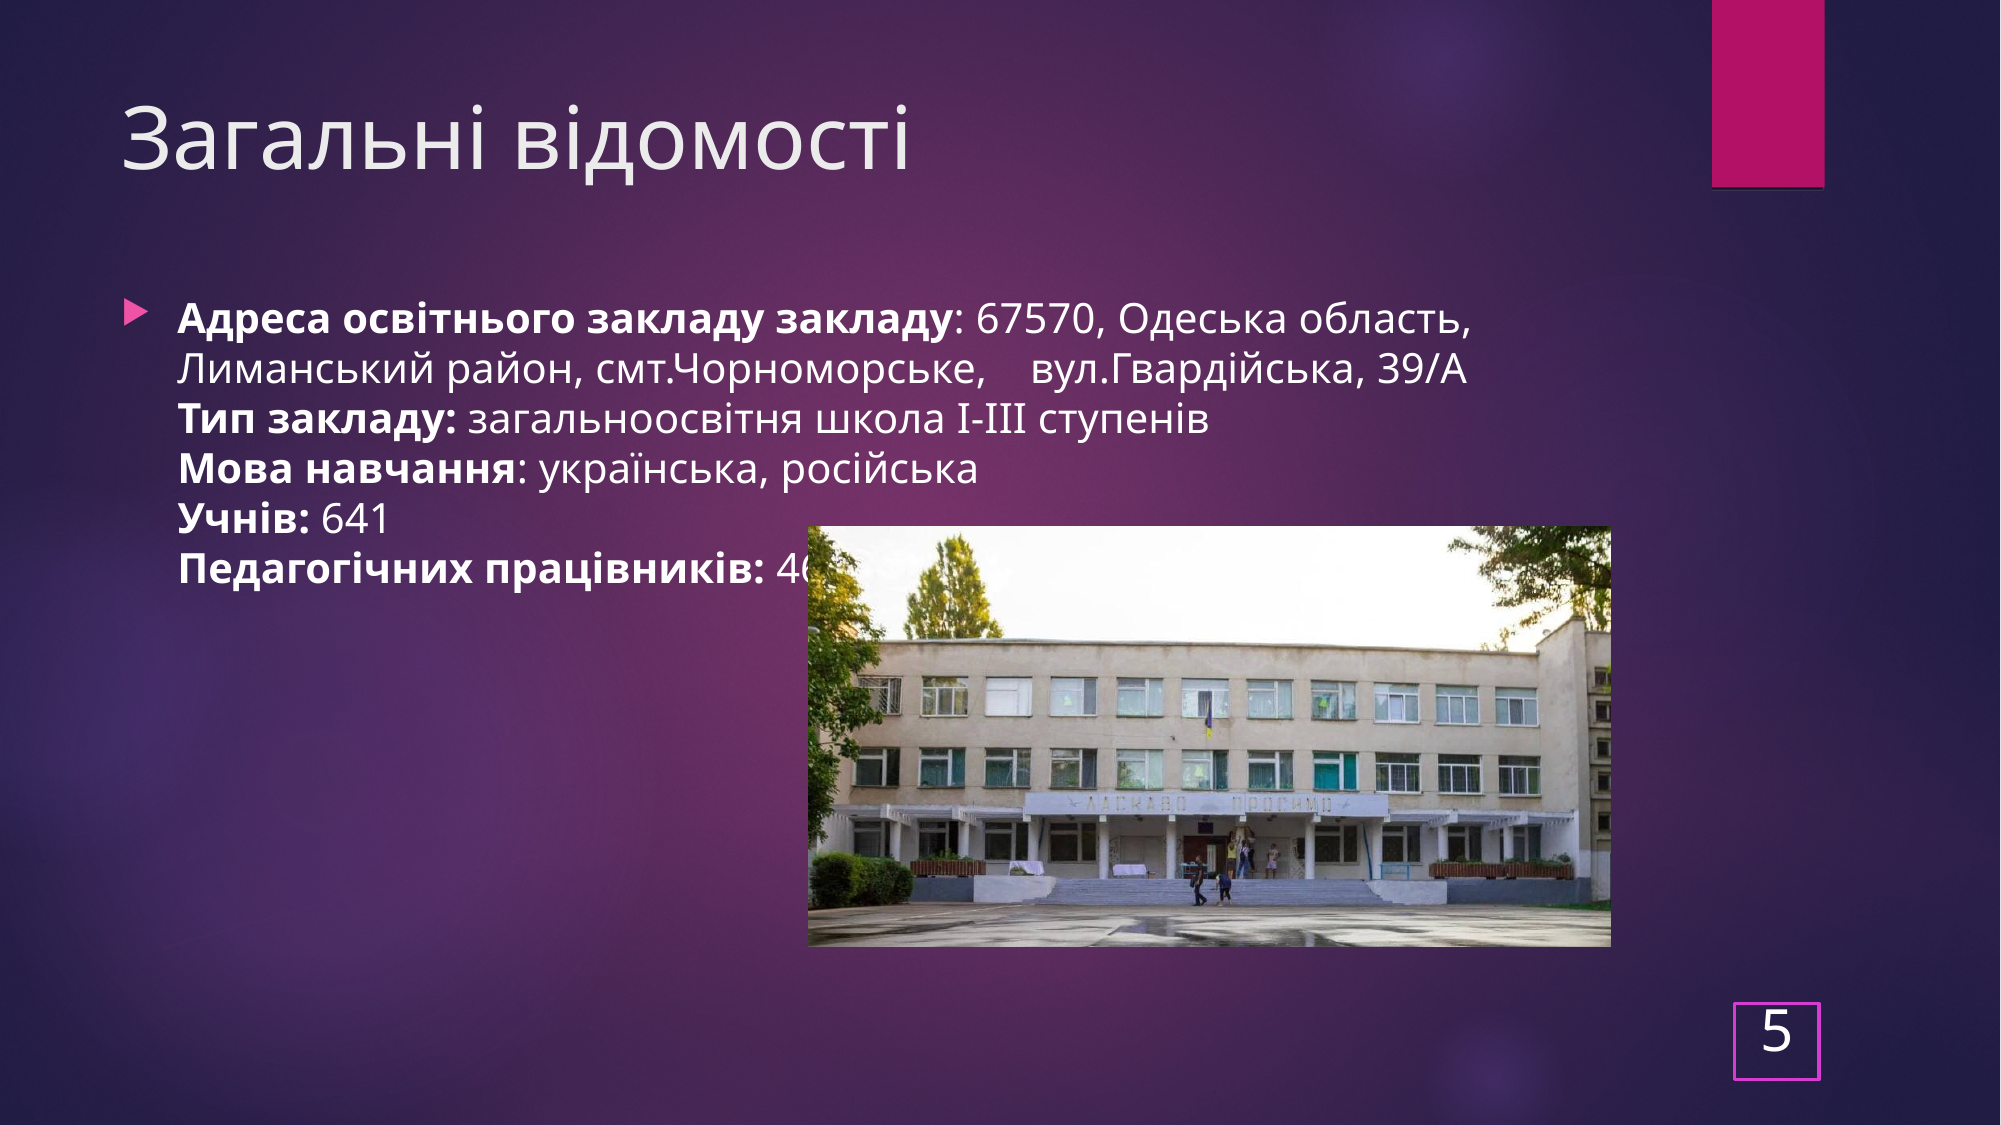

# Загальні відомості
Адреса освітнього закладу закладу: 67570, Одеська область, Лиманський район, смт.Чорноморське,    вул.Гвардійська, 39/А    
Тип закладу: загальноосвітня школа І-ІІІ ступенів
Мова навчання: українська, російська
Учнів: 641
Педагогічних працівників: 46